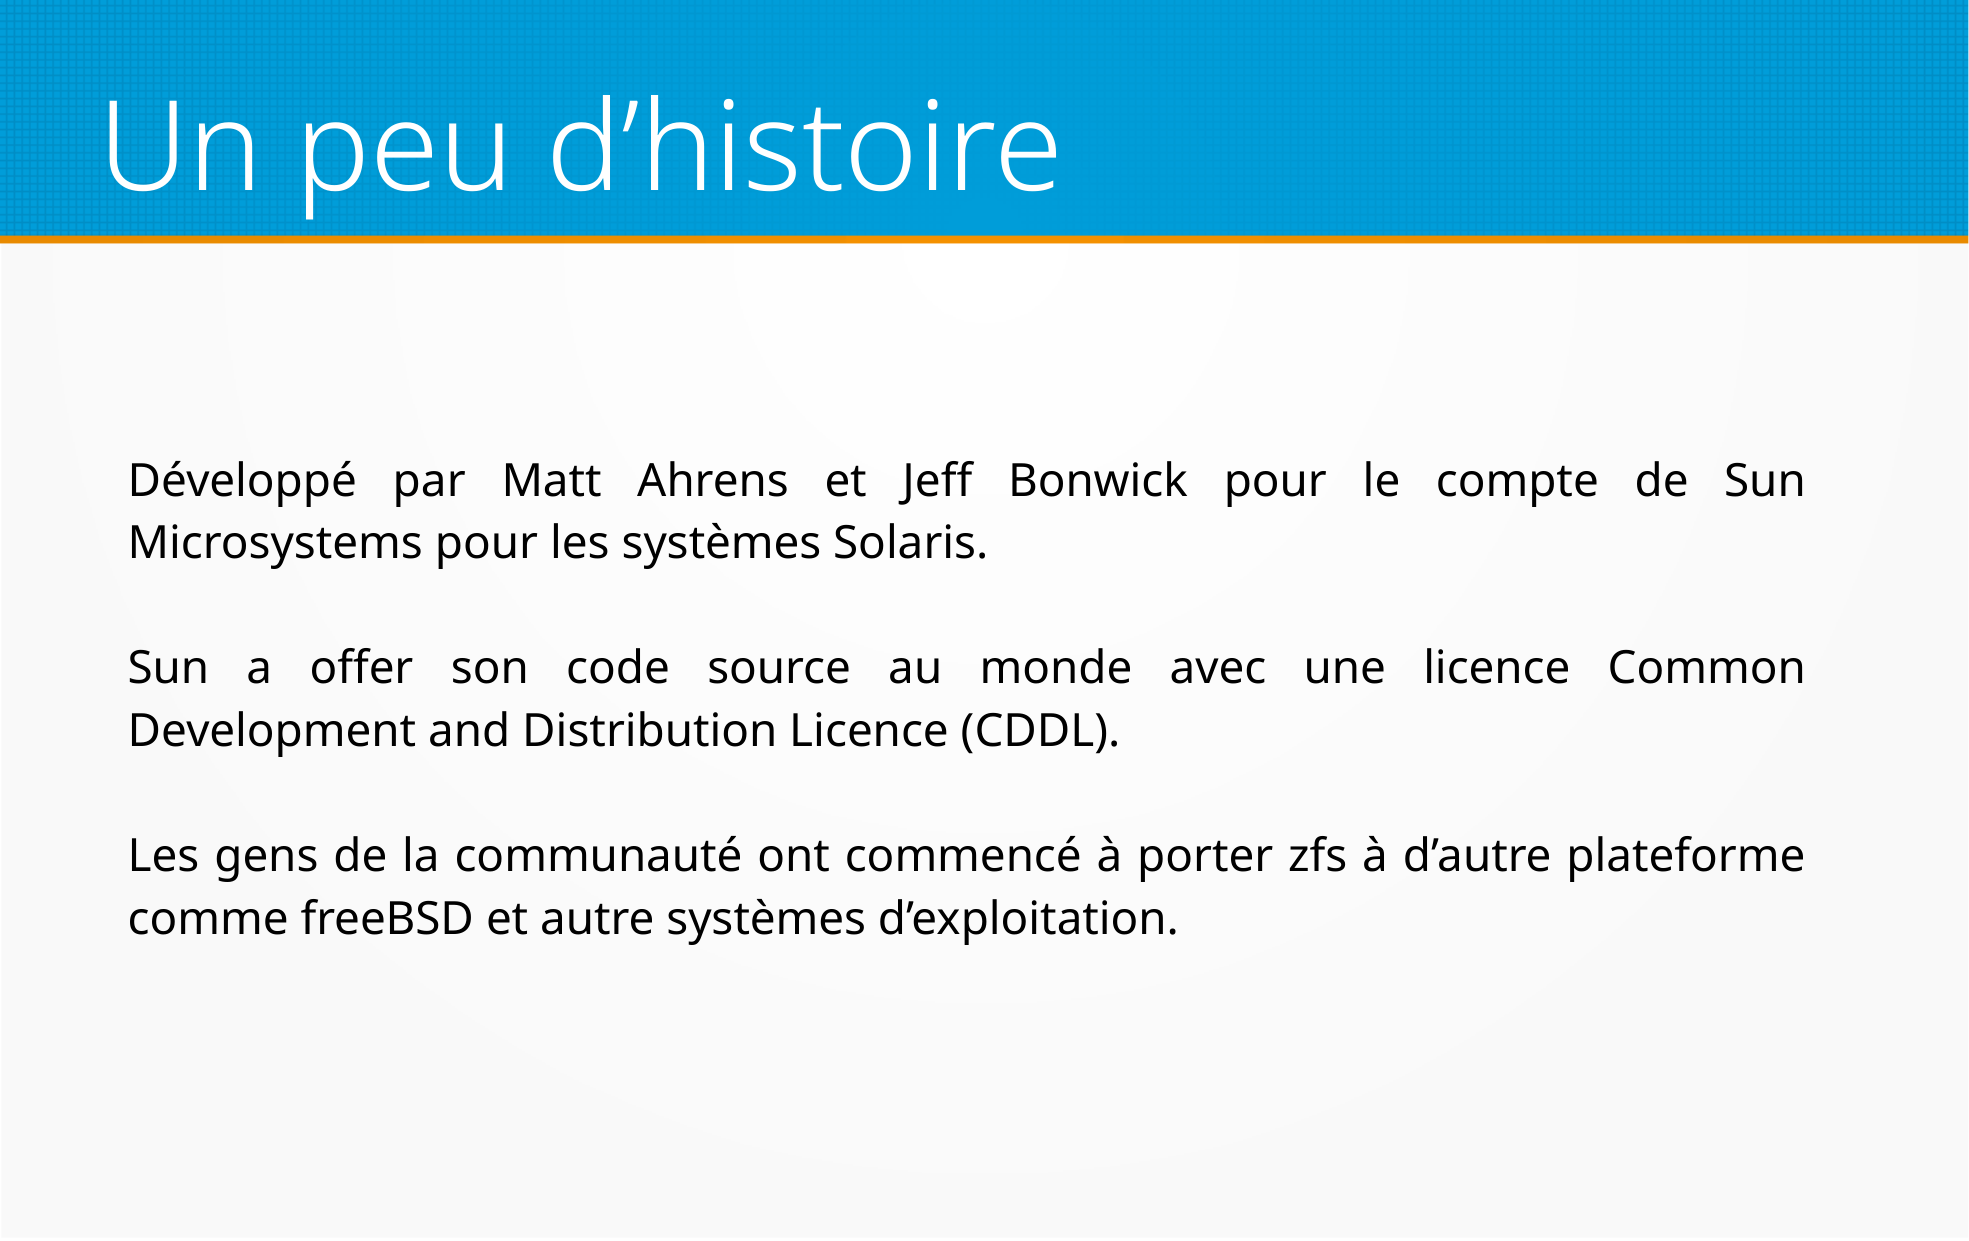

# Un peu d’histoire
Développé par Matt Ahrens et Jeff Bonwick pour le compte de Sun Microsystems pour les systèmes Solaris.
Sun a offer son code source au monde avec une licence Common Development and Distribution Licence (CDDL).
Les gens de la communauté ont commencé à porter zfs à d’autre plateforme comme freeBSD et autre systèmes d’exploitation.